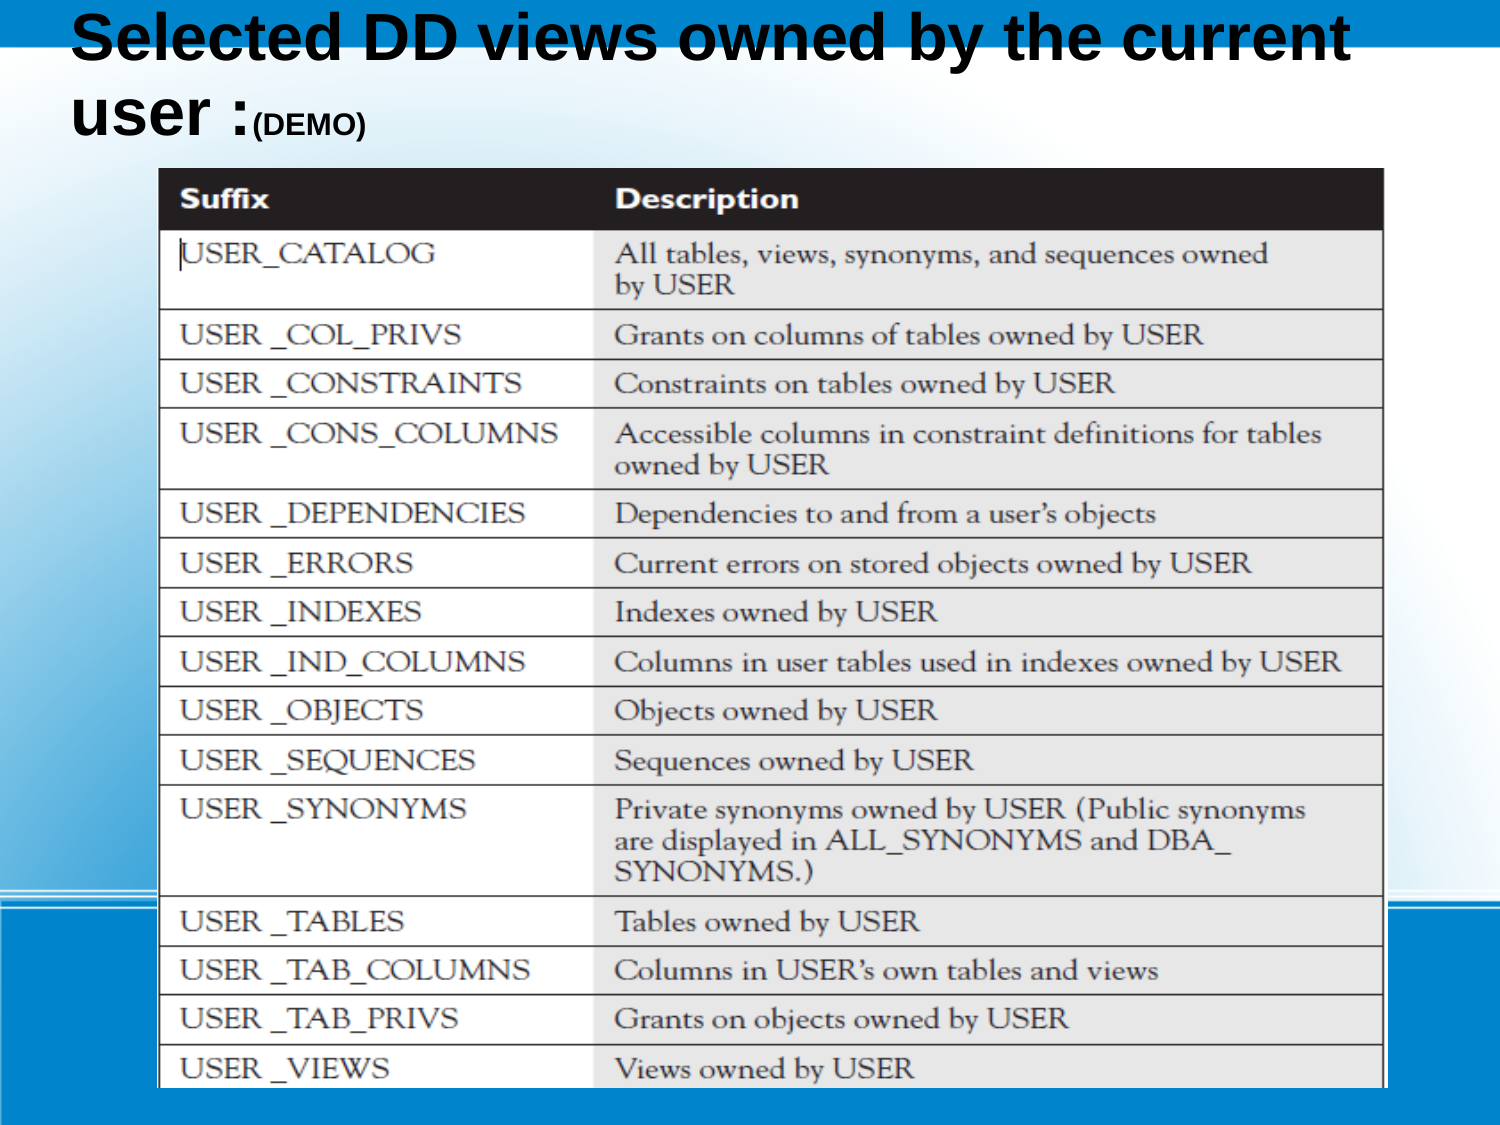

# Selected DD views owned by the current user :(DEMO)